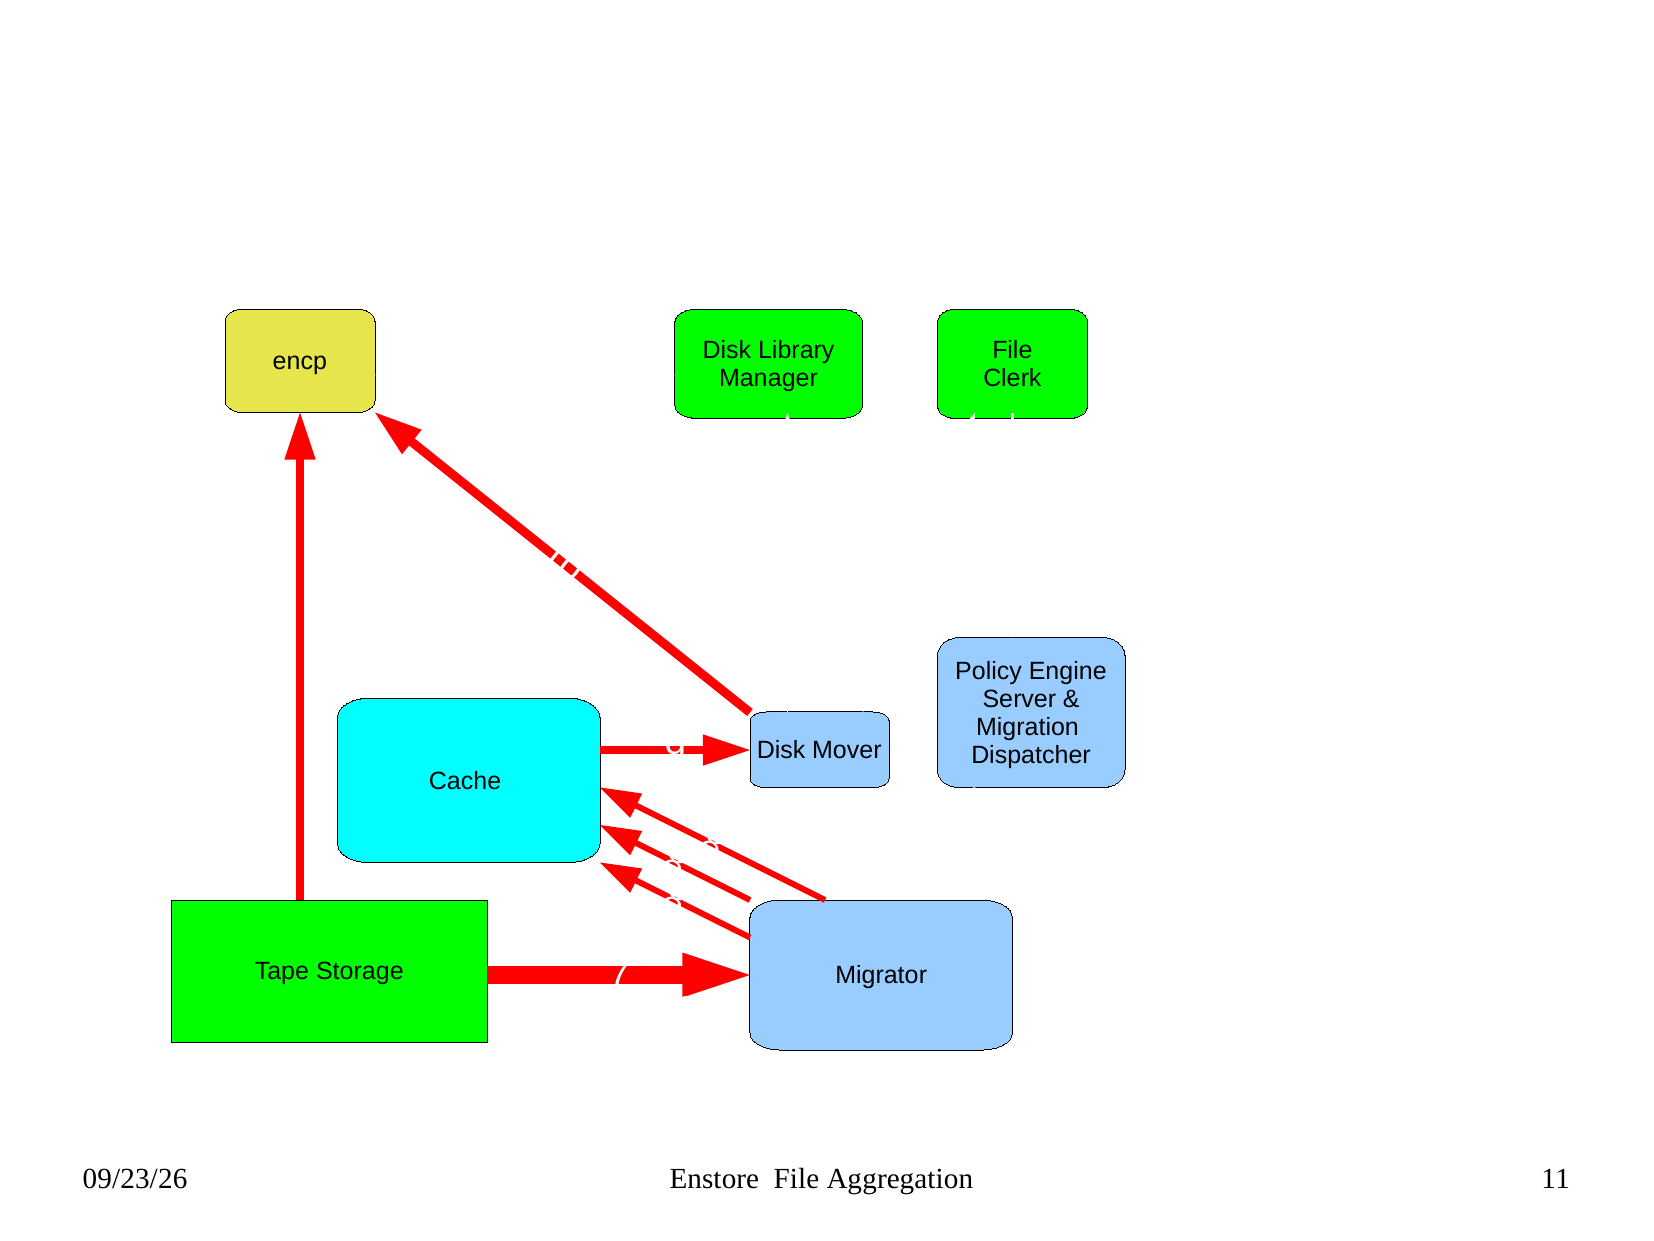

# Reading files.
Disk Library
Manager
File
Clerk
encp
1
2
10
3
5
4
Policy Engine
Server &
Migration
Dispatcher
Cache
Disk Mover
9
8
6
8
8
Tape Storage
Migrator
7
encp
Enstore File Aggregation
11